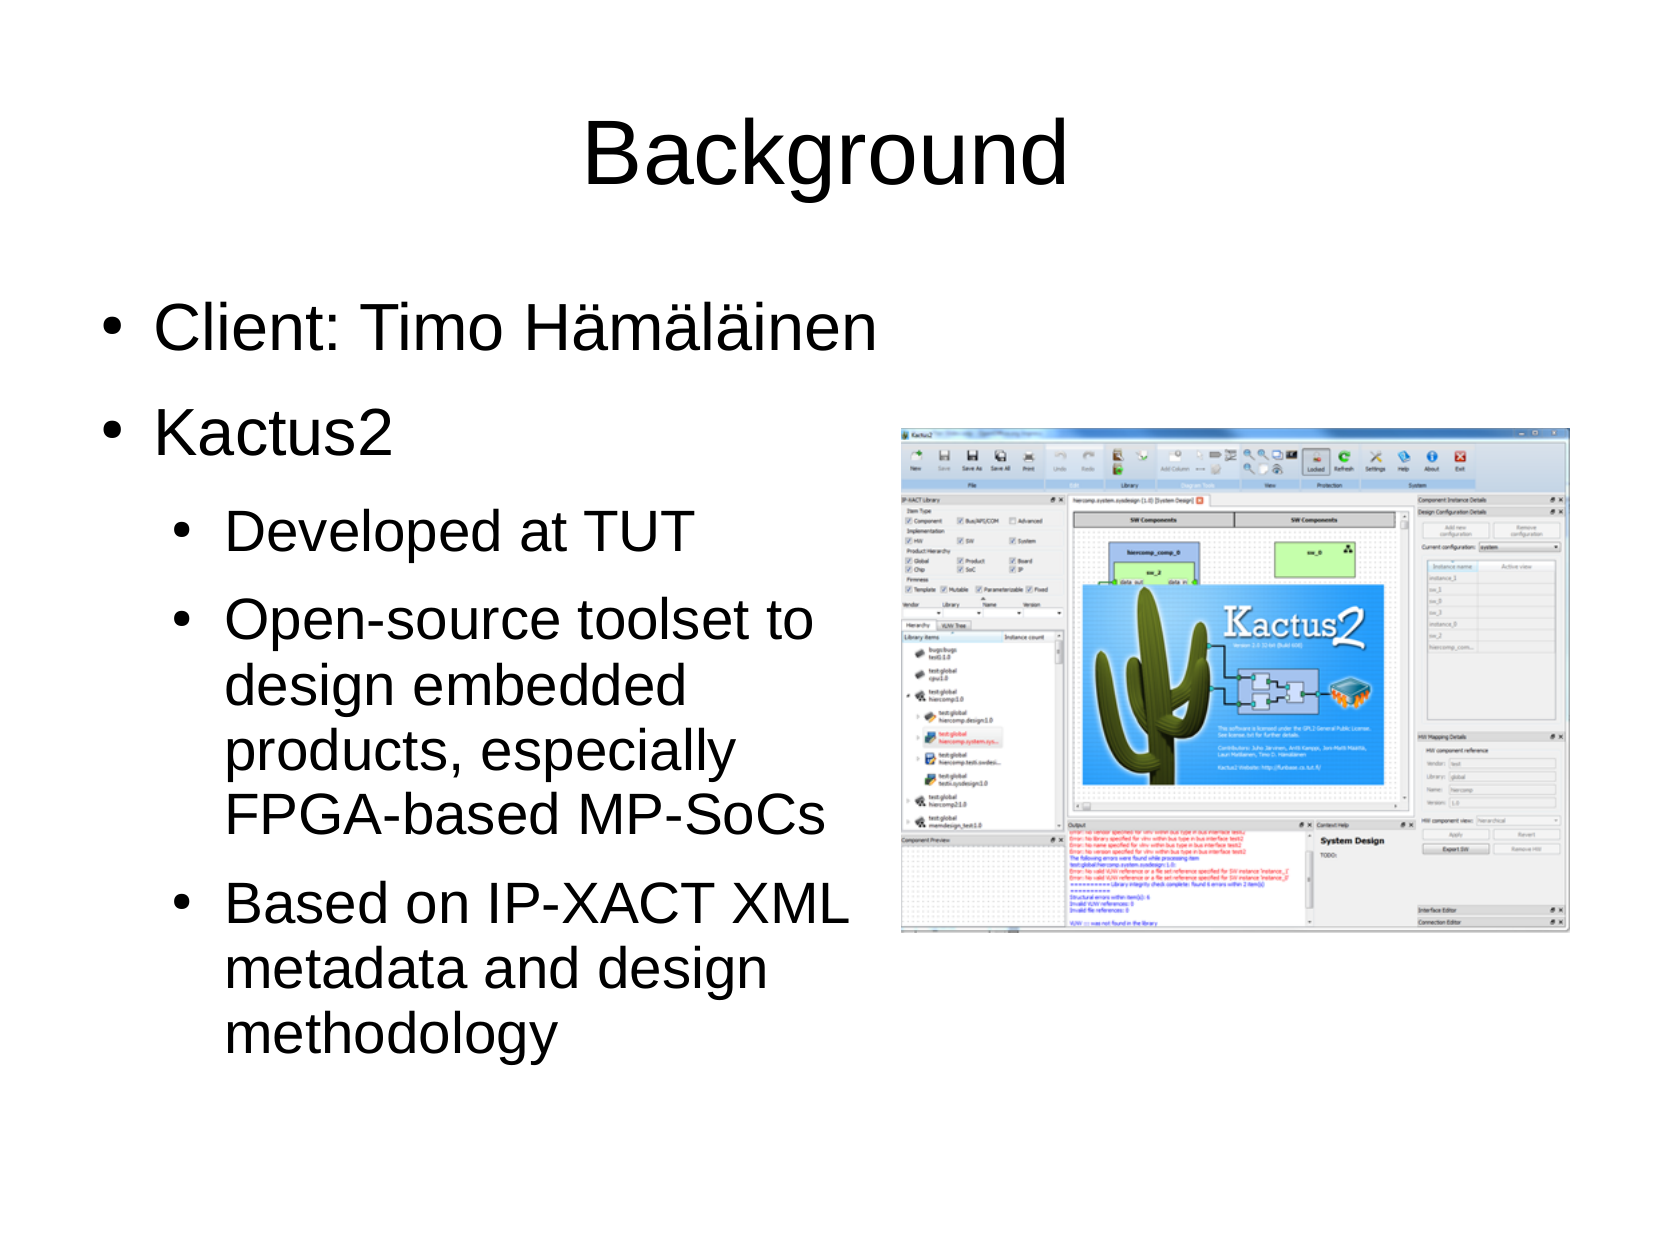

# Background
Client: Timo Hämäläinen
Kactus2
Developed at TUT
Open-source toolset to design embedded products, especially FPGA-based MP-SoCs
Based on IP-XACT XML metadata and design methodology